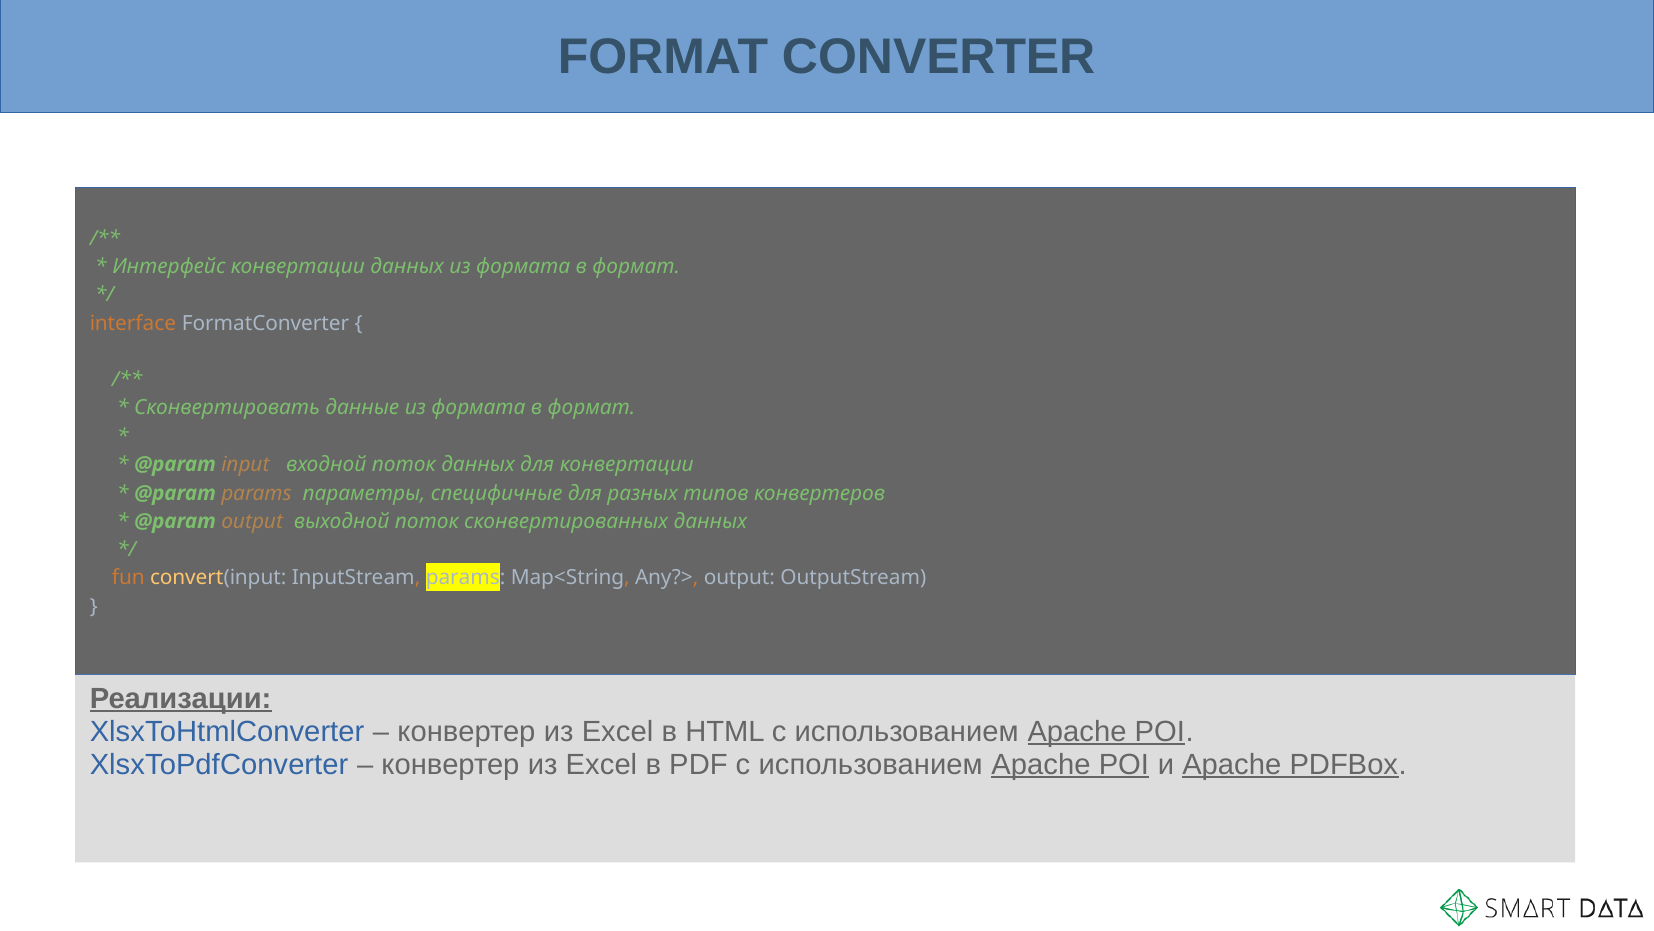

FORMAT CONVERTER
/**
 * Интерфейс конвертации данных из формата в формат.
 */
interface FormatConverter {
 /**
 * Сконвертировать данные из формата в формат.
 *
 * @param input входной поток данных для конвертации
 * @param params параметры, специфичные для разных типов конвертеров
 * @param output выходной поток сконвертированных данных
 */
 fun convert(input: InputStream, params: Map<String, Any?>, output: OutputStream)
}
Реализации:
XlsxToHtmlConverter – конвертер из Excel в HTML с использованием Apache POI.
XlsxToPdfConverter – конвертер из Excel в PDF с использованием Apache POI и Apache PDFBox.